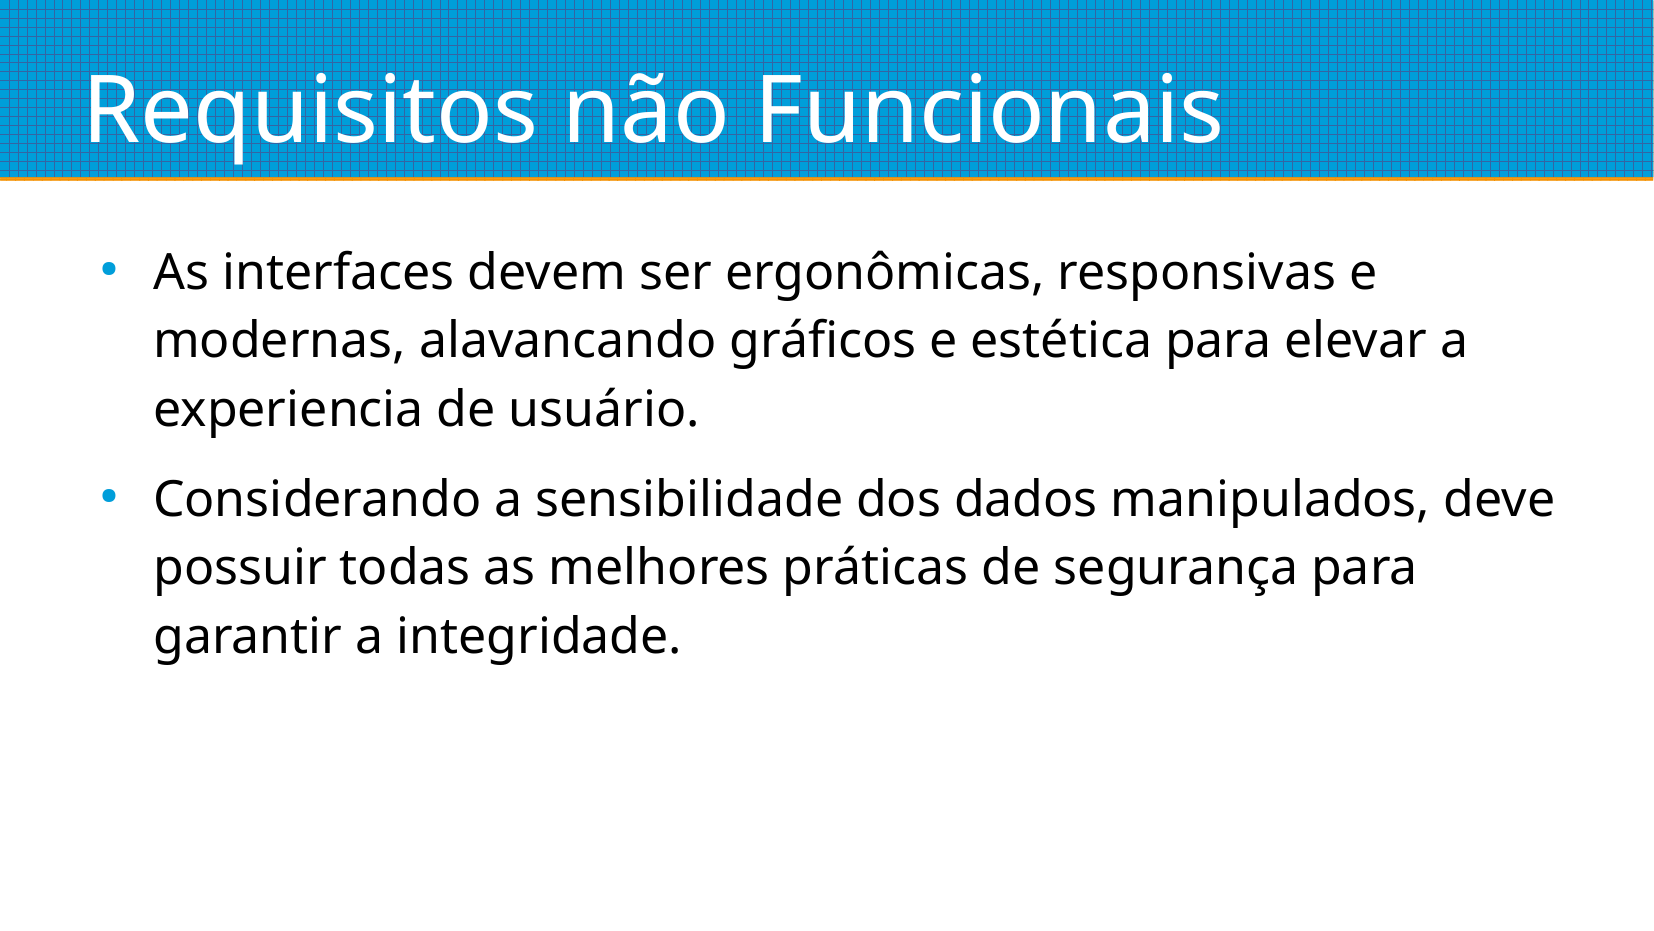

# Requisitos não Funcionais
As interfaces devem ser ergonômicas, responsivas e modernas, alavancando gráficos e estética para elevar a experiencia de usuário.
Considerando a sensibilidade dos dados manipulados, deve possuir todas as melhores práticas de segurança para garantir a integridade.